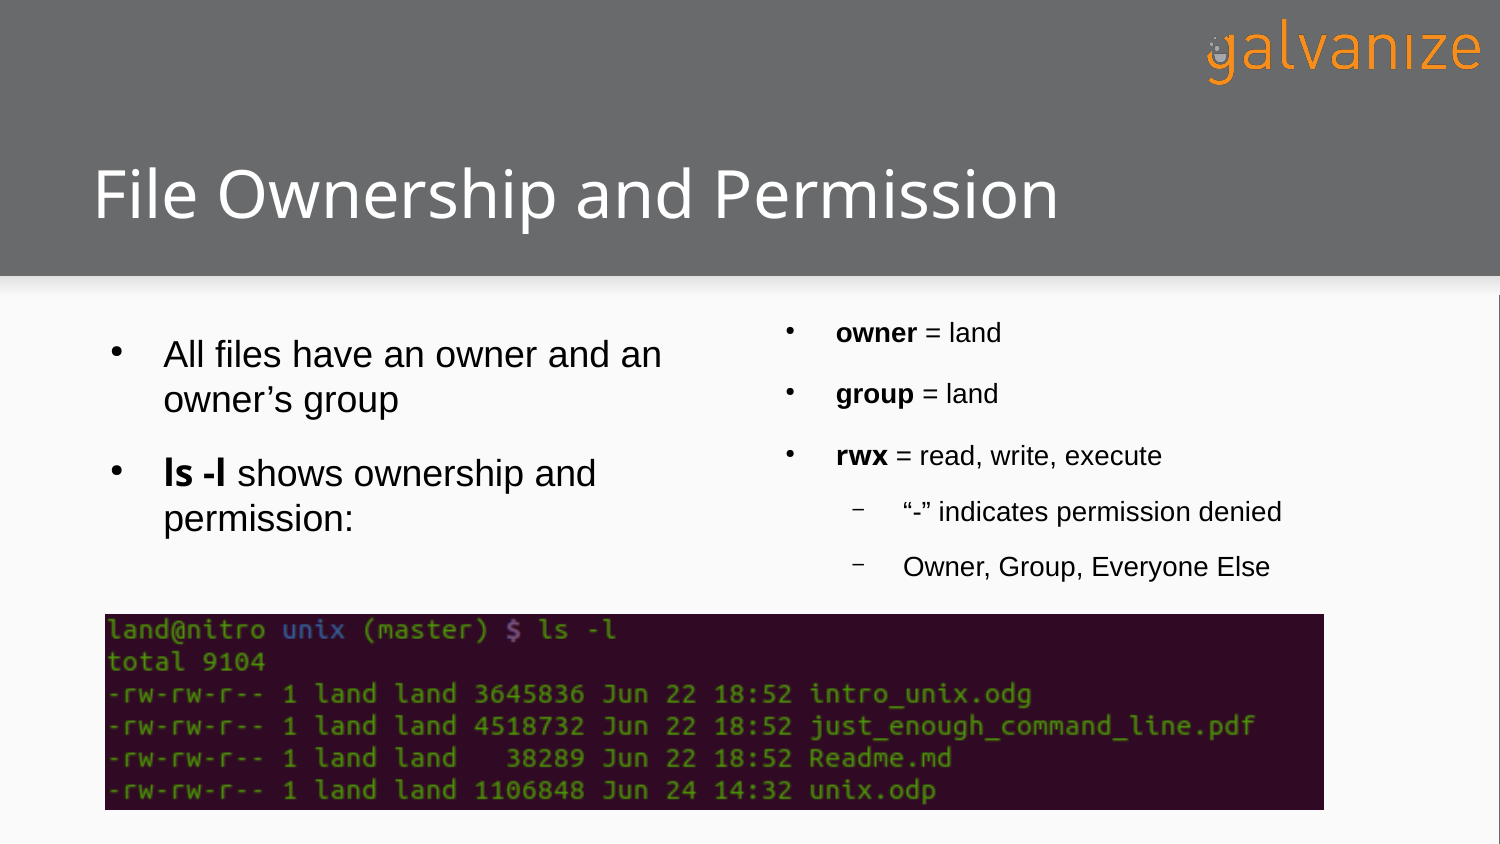

# File Ownership and Permission
All files have an owner and an owner’s group
ls -l shows ownership and permission:
owner = land
group = land
rwx = read, write, execute
“-” indicates permission denied
Owner, Group, Everyone Else